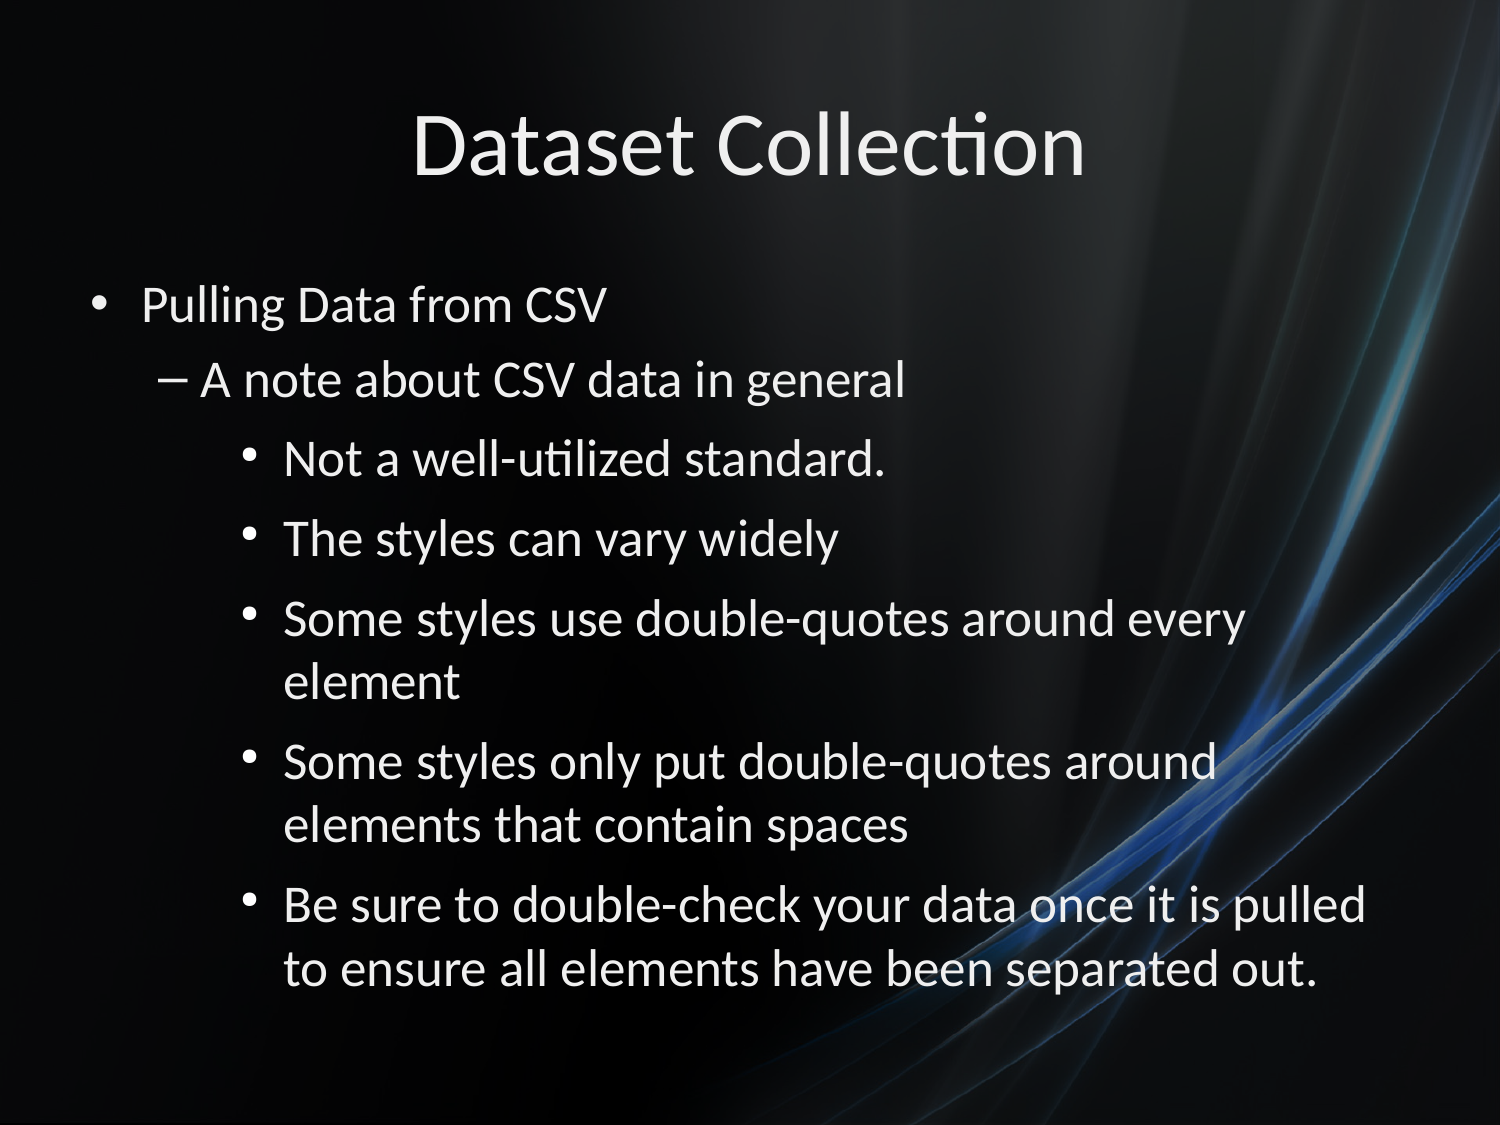

# Dataset Collection
Pulling Data from CSV
A note about CSV data in general
Not a well-utilized standard.
The styles can vary widely
Some styles use double-quotes around every element
Some styles only put double-quotes around elements that contain spaces
Be sure to double-check your data once it is pulled to ensure all elements have been separated out.